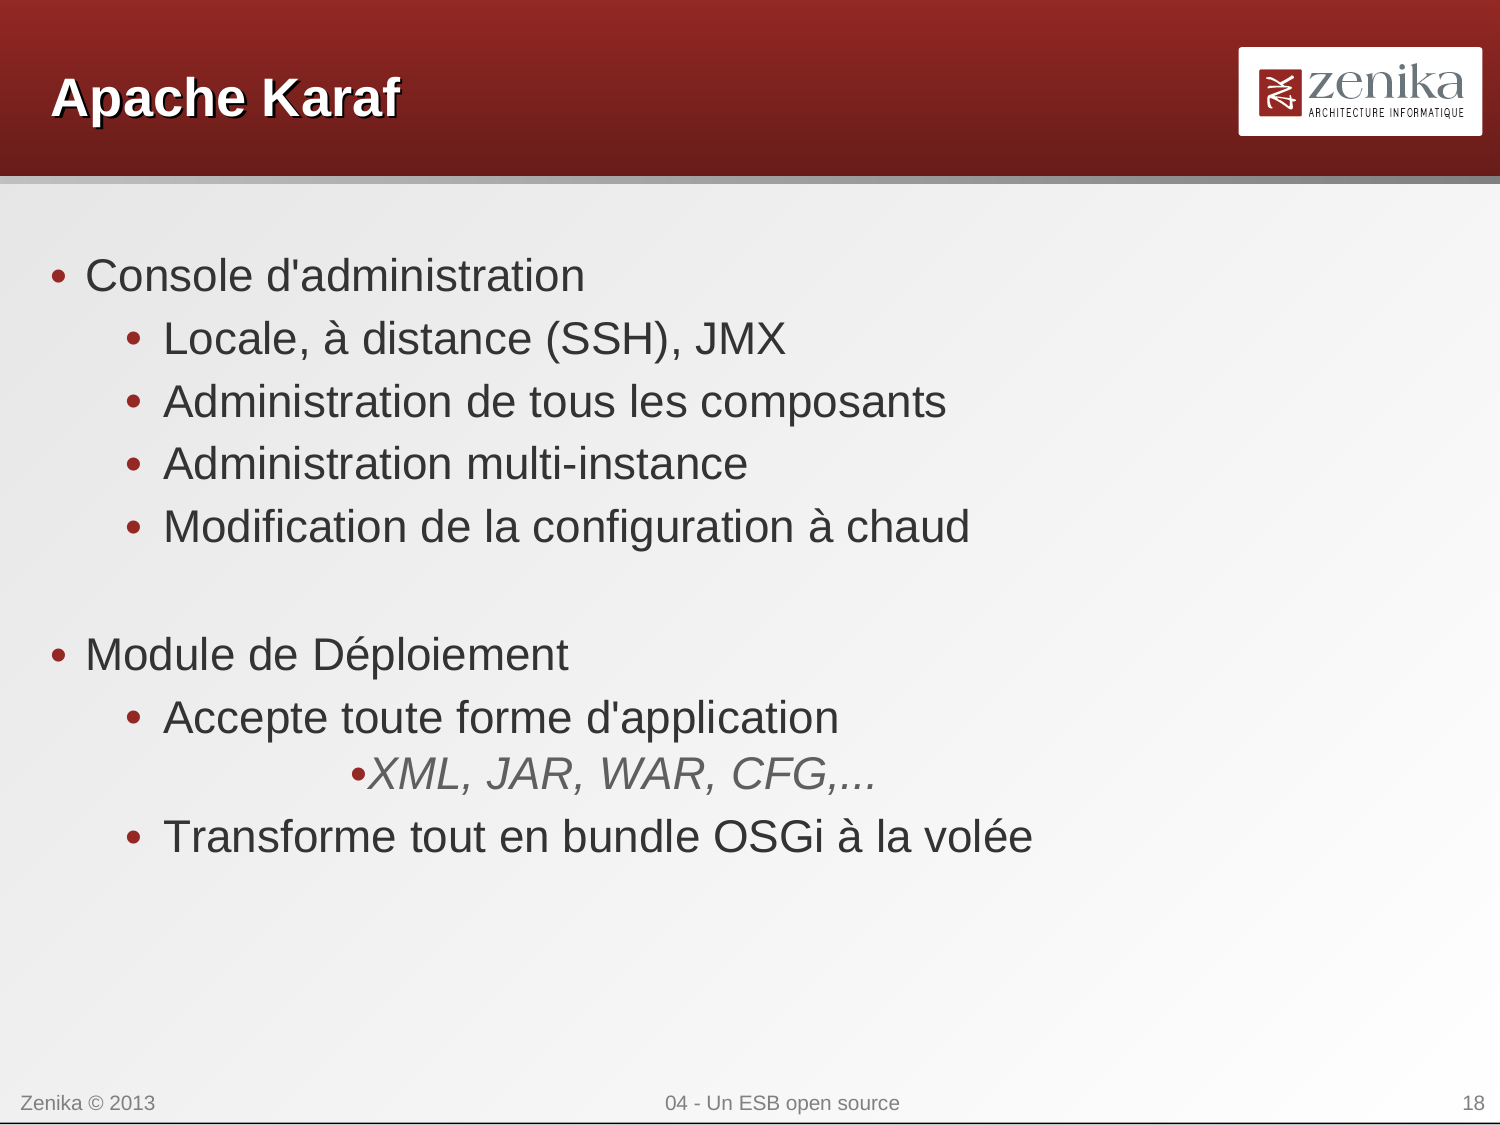

# Apache Karaf
Console d'administration
Locale, à distance (SSH), JMX
Administration de tous les composants
Administration multi-instance
Modification de la configuration à chaud
Module de Déploiement
Accepte toute forme d'application
XML, JAR, WAR, CFG,...
Transforme tout en bundle OSGi à la volée